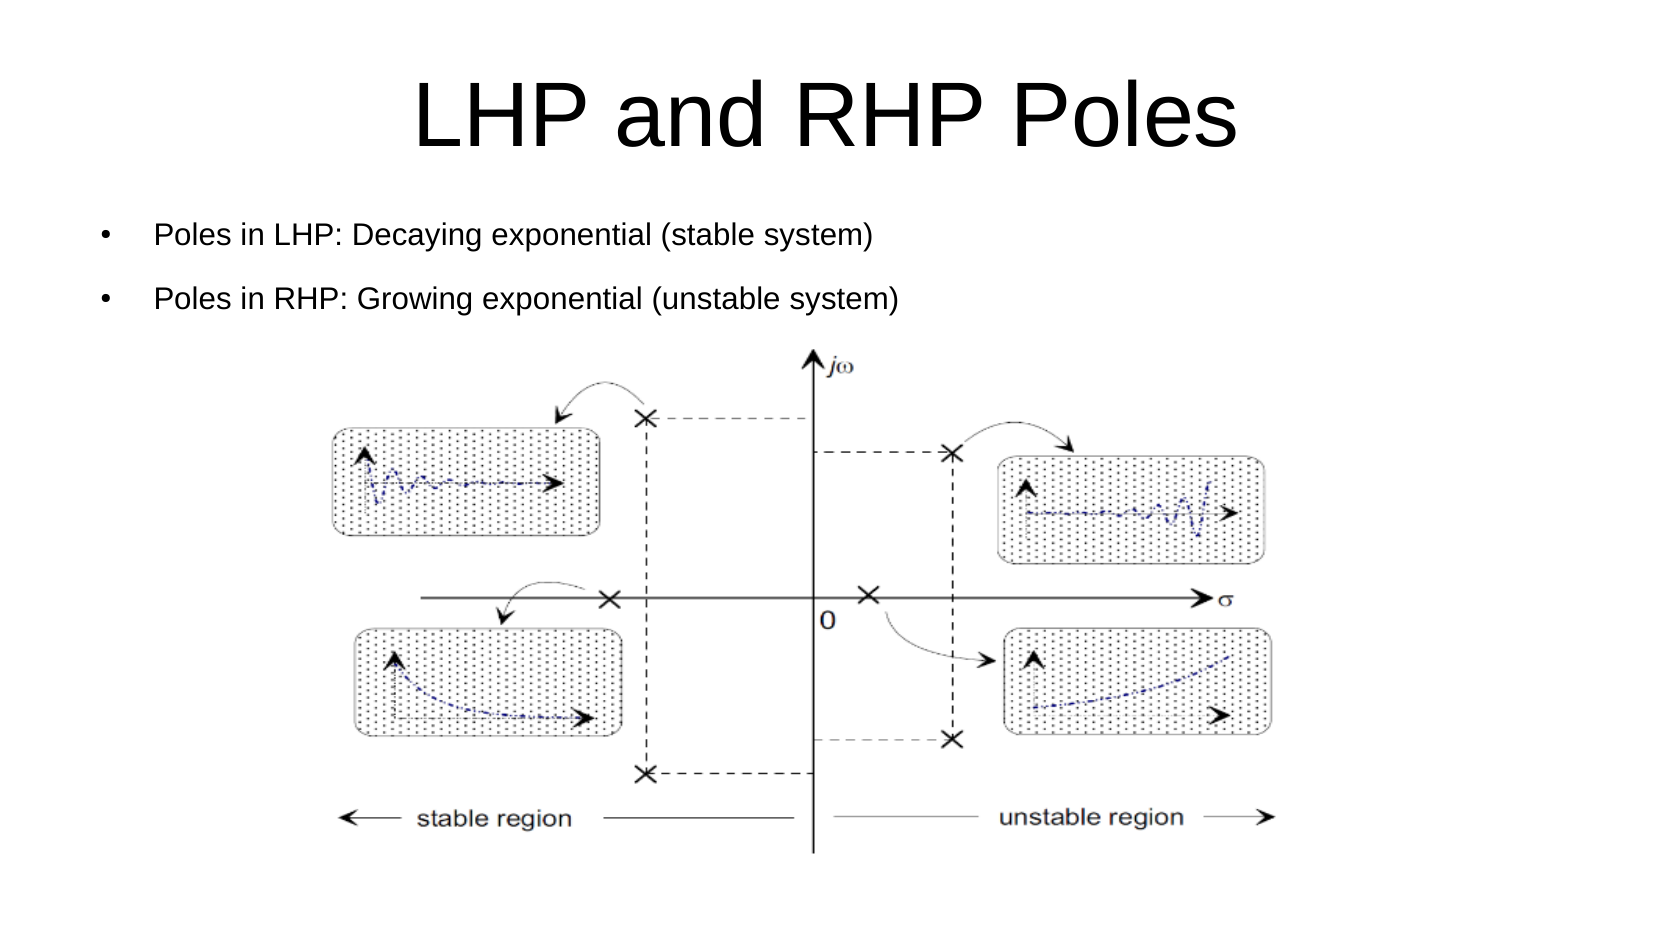

# LHP and RHP Poles
Poles in LHP: Decaying exponential (stable system)
Poles in RHP: Growing exponential (unstable system)